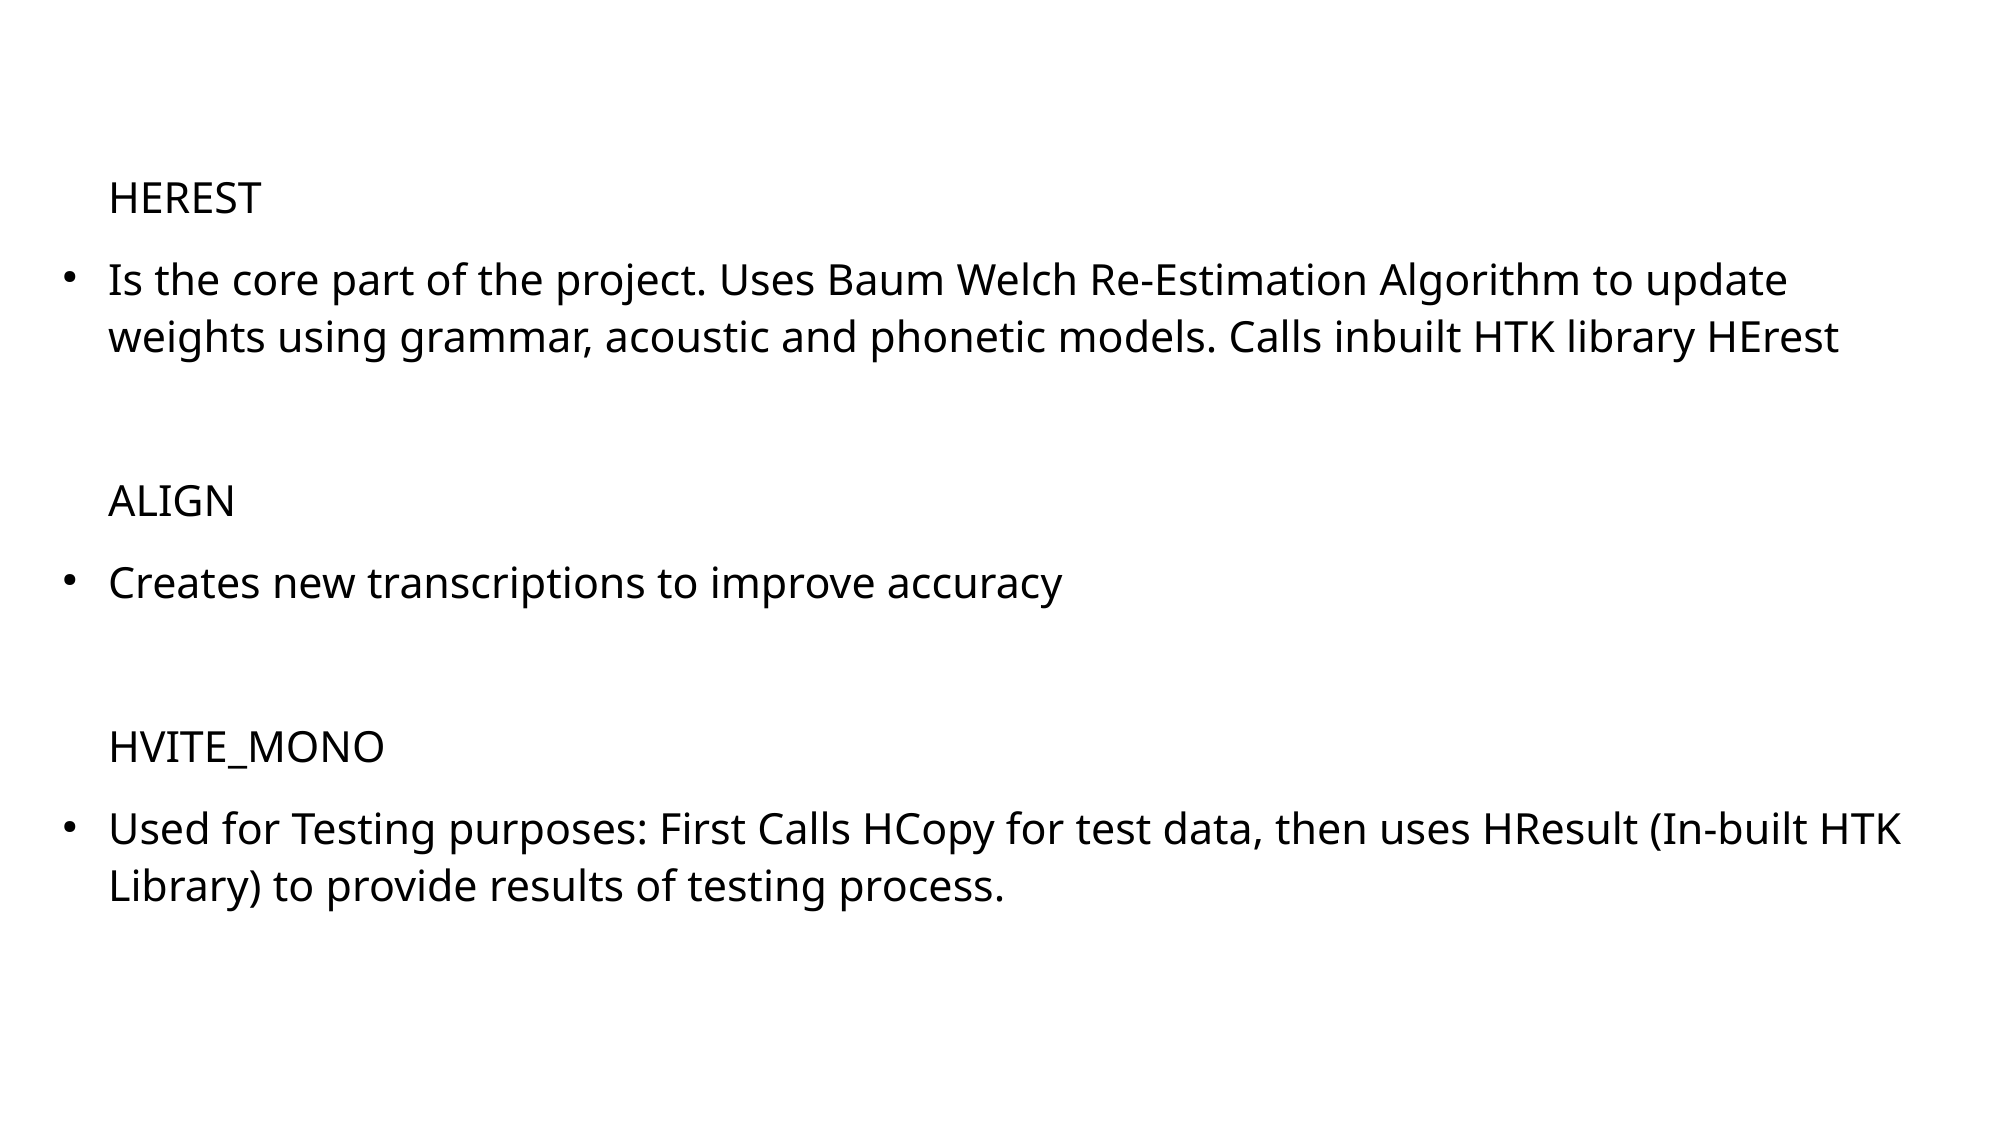

# HEREST
Is the core part of the project. Uses Baum Welch Re-Estimation Algorithm to update weights using grammar, acoustic and phonetic models. Calls inbuilt HTK library HErest
ALIGN
Creates new transcriptions to improve accuracy
HVITE_MONO
Used for Testing purposes: First Calls HCopy for test data, then uses HResult (In-built HTK Library) to provide results of testing process.